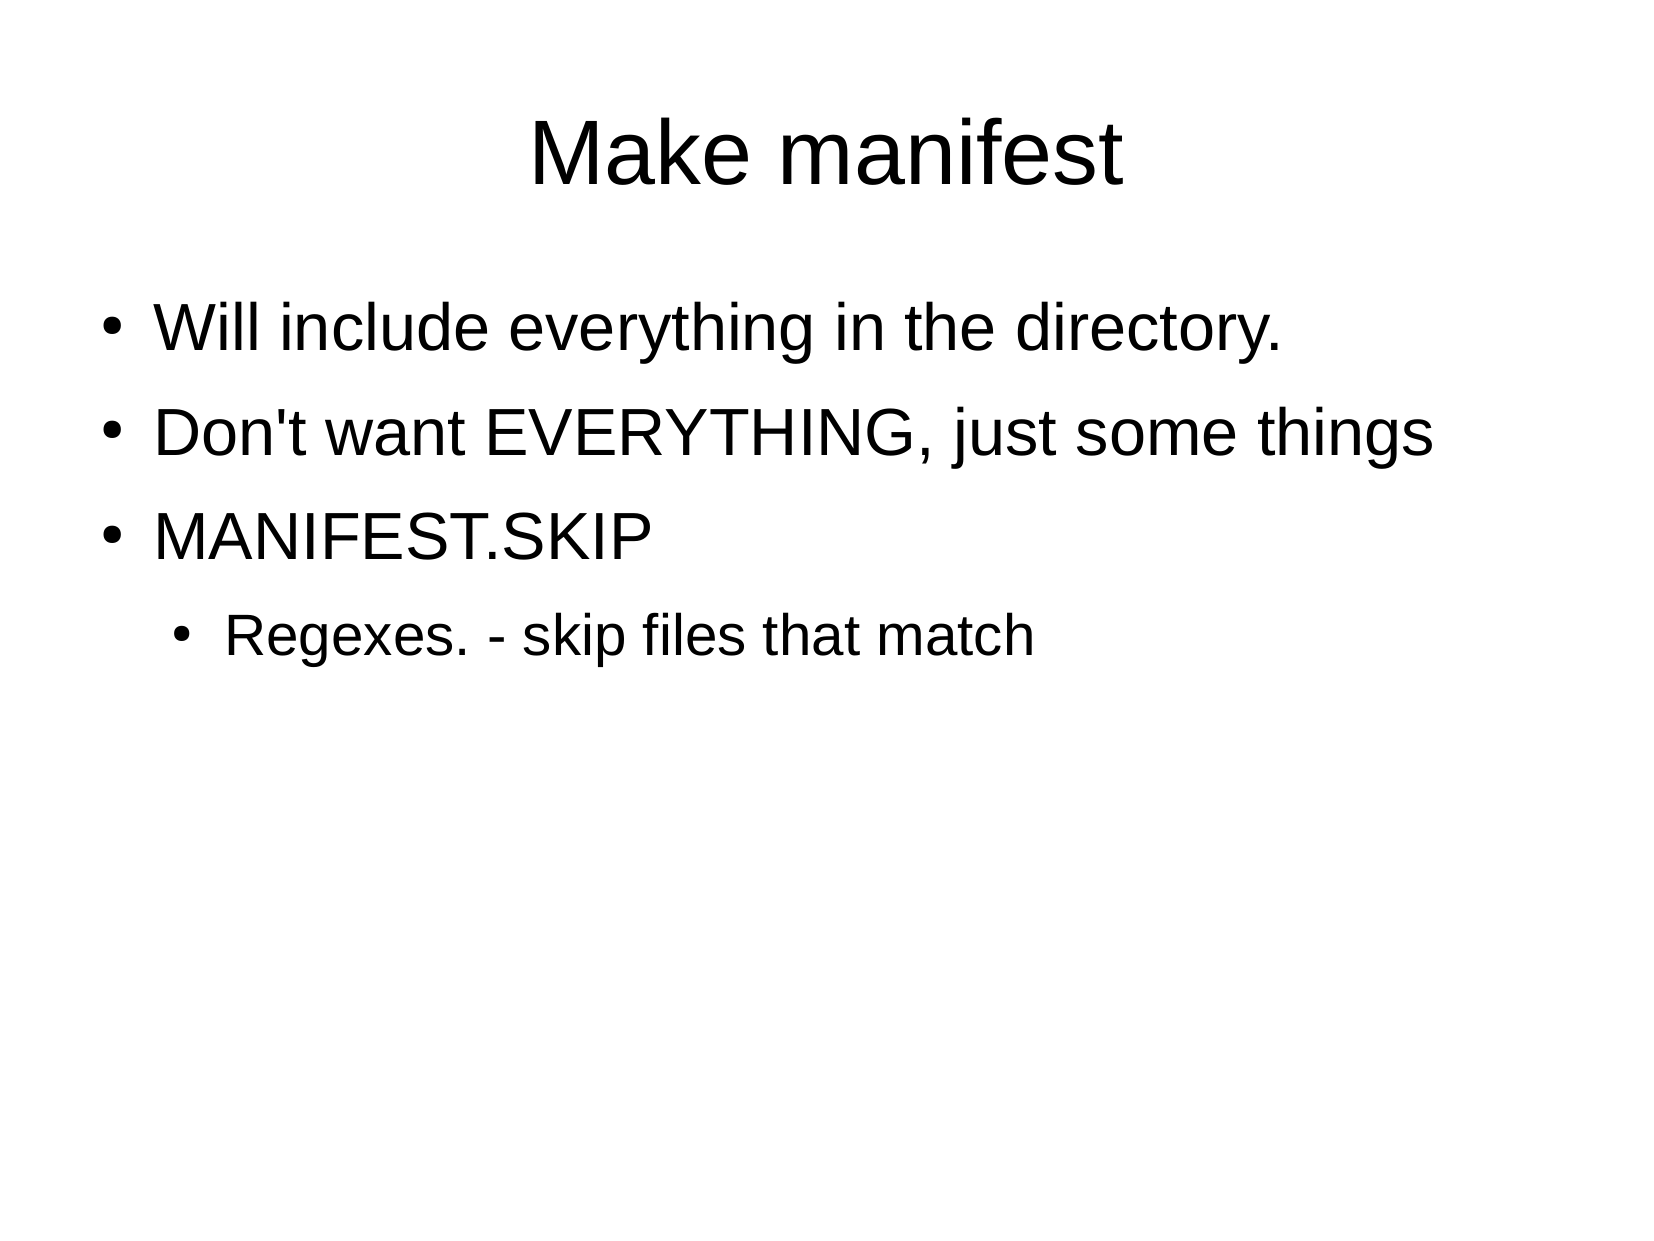

# Make manifest
Will include everything in the directory.
Don't want EVERYTHING, just some things
MANIFEST.SKIP
Regexes. - skip files that match